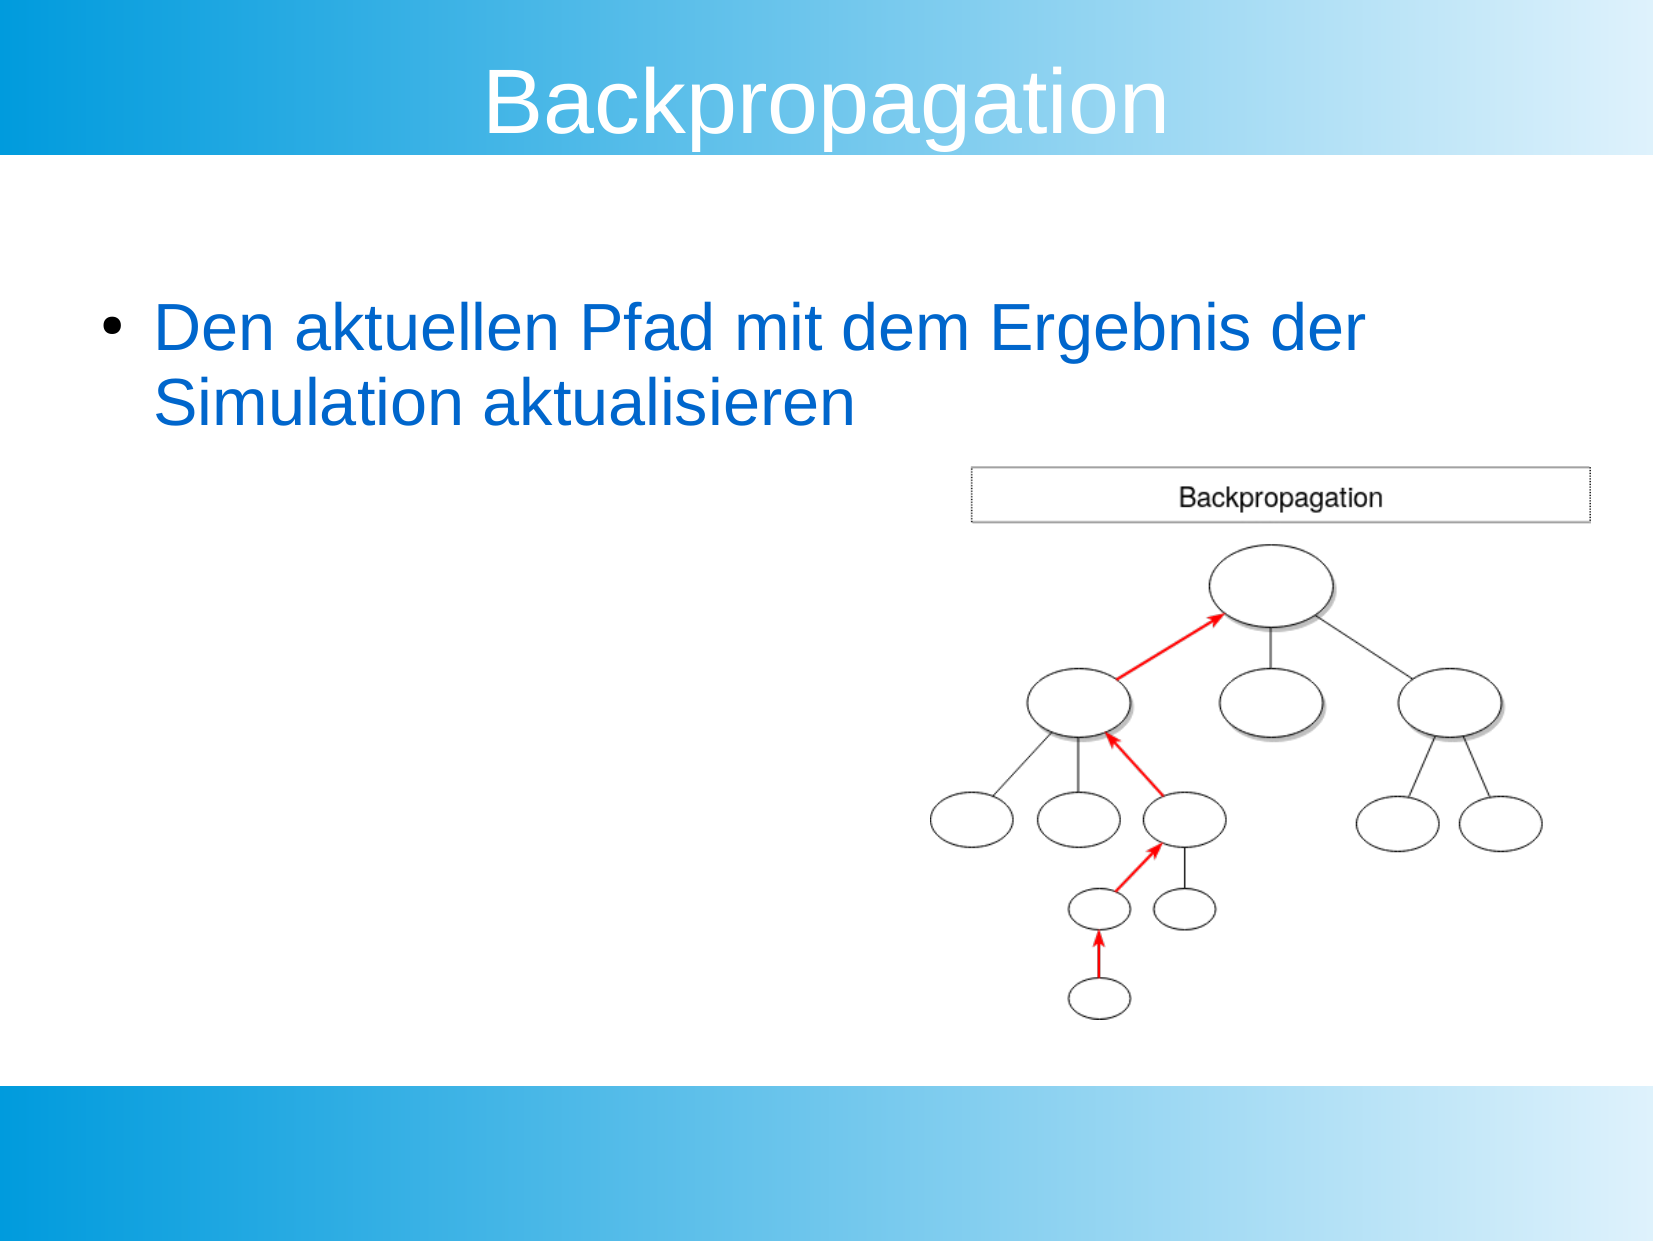

# Backpropagation
Den aktuellen Pfad mit dem Ergebnis der Simulation aktualisieren